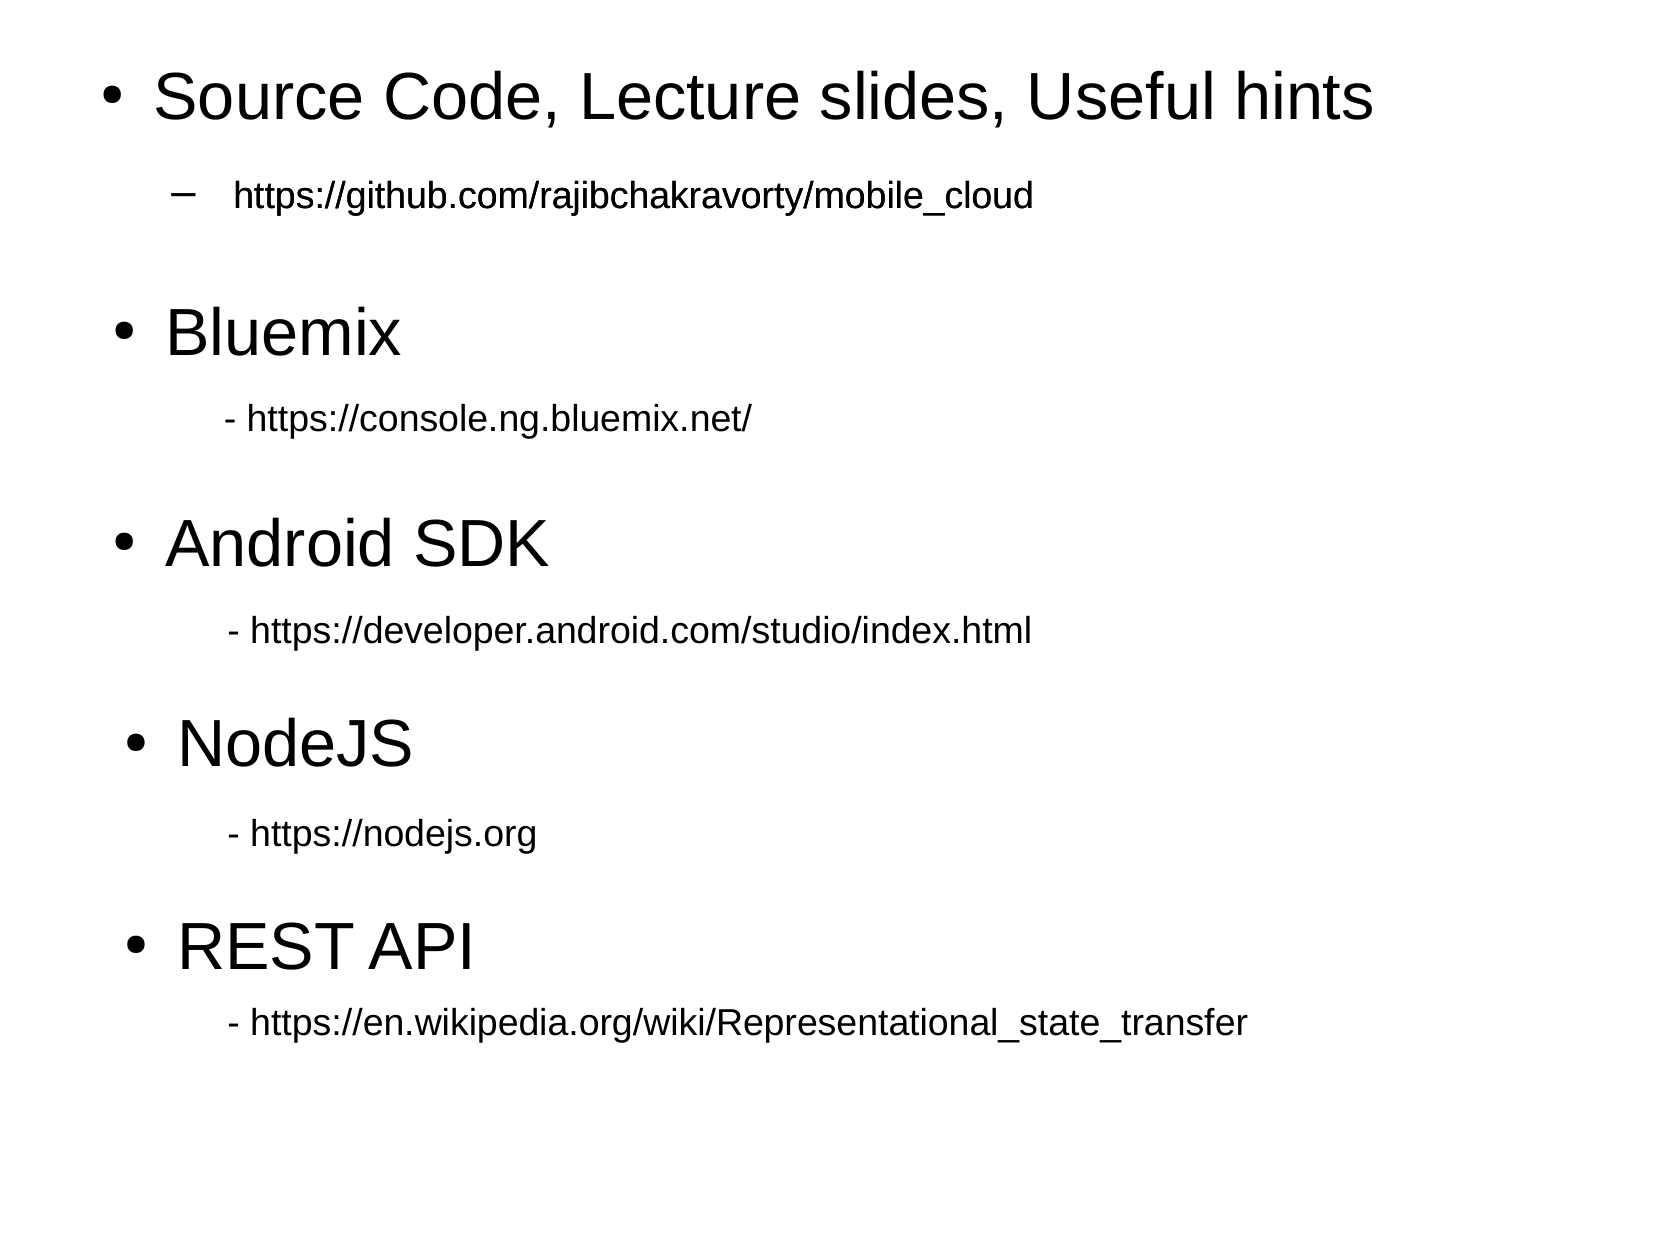

# Source Code, Lecture slides, Useful hints
https://github.com/rajibchakravorty/mobile_cloud
https://github.com/rajibchakravorty/mobile_cloud
Bluemix
- https://console.ng.bluemix.net/
Android SDK
- https://developer.android.com/studio/index.html
NodeJS
- https://nodejs.org
REST API
- https://en.wikipedia.org/wiki/Representational_state_transfer